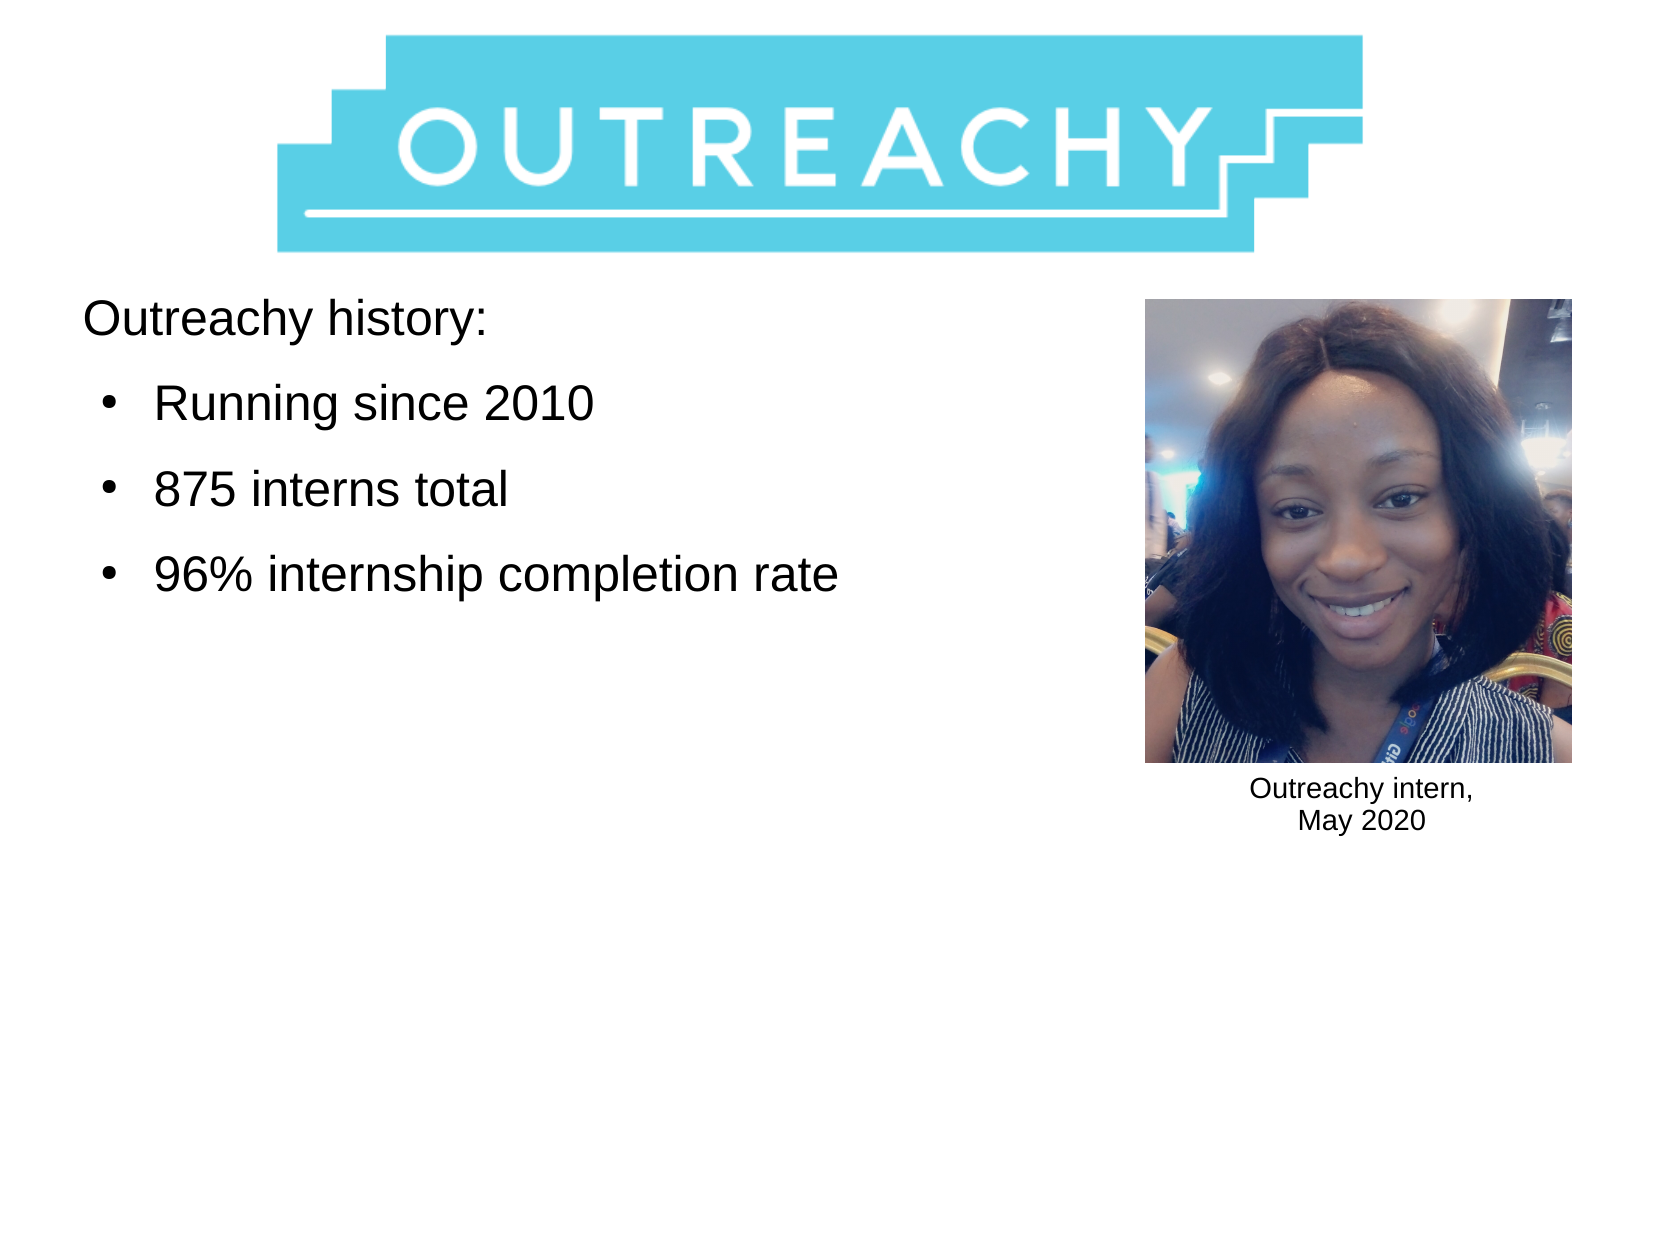

# Outreachy history:
Running since 2010
875 interns total
96% internship completion rate
Outreachy intern,
May 2020